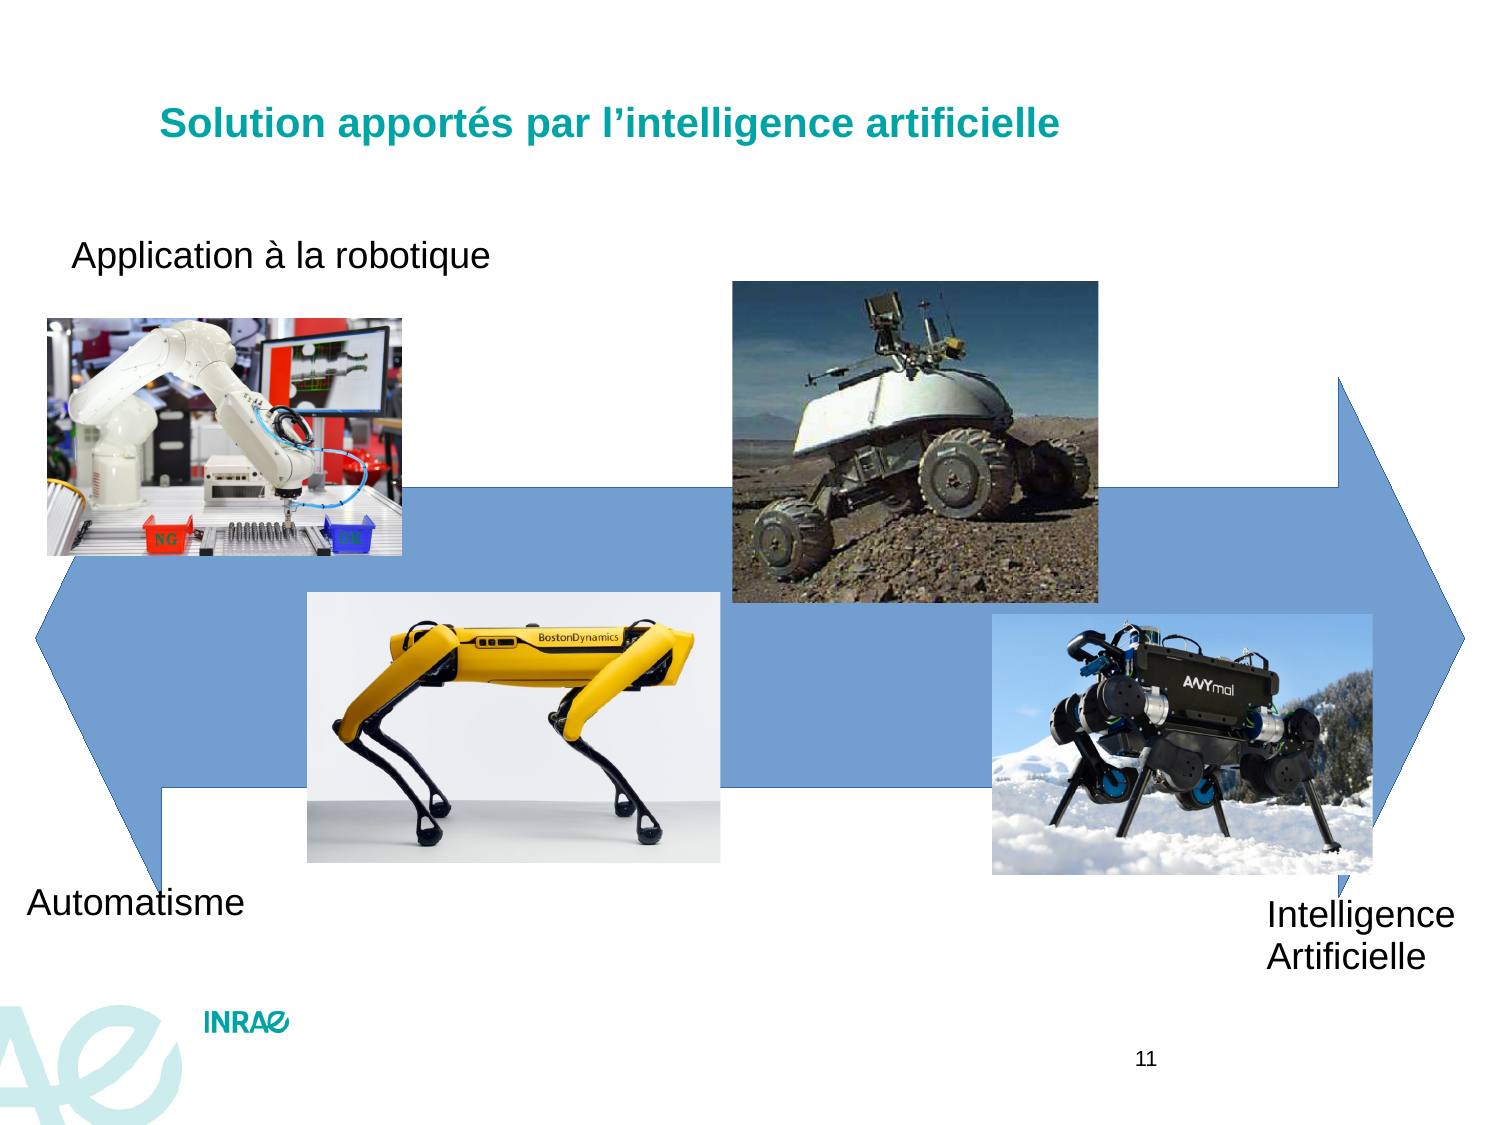

Solution apportés par l’intelligence artificielle
Application à la robotique
Automatisme
Intelligence
Artificielle